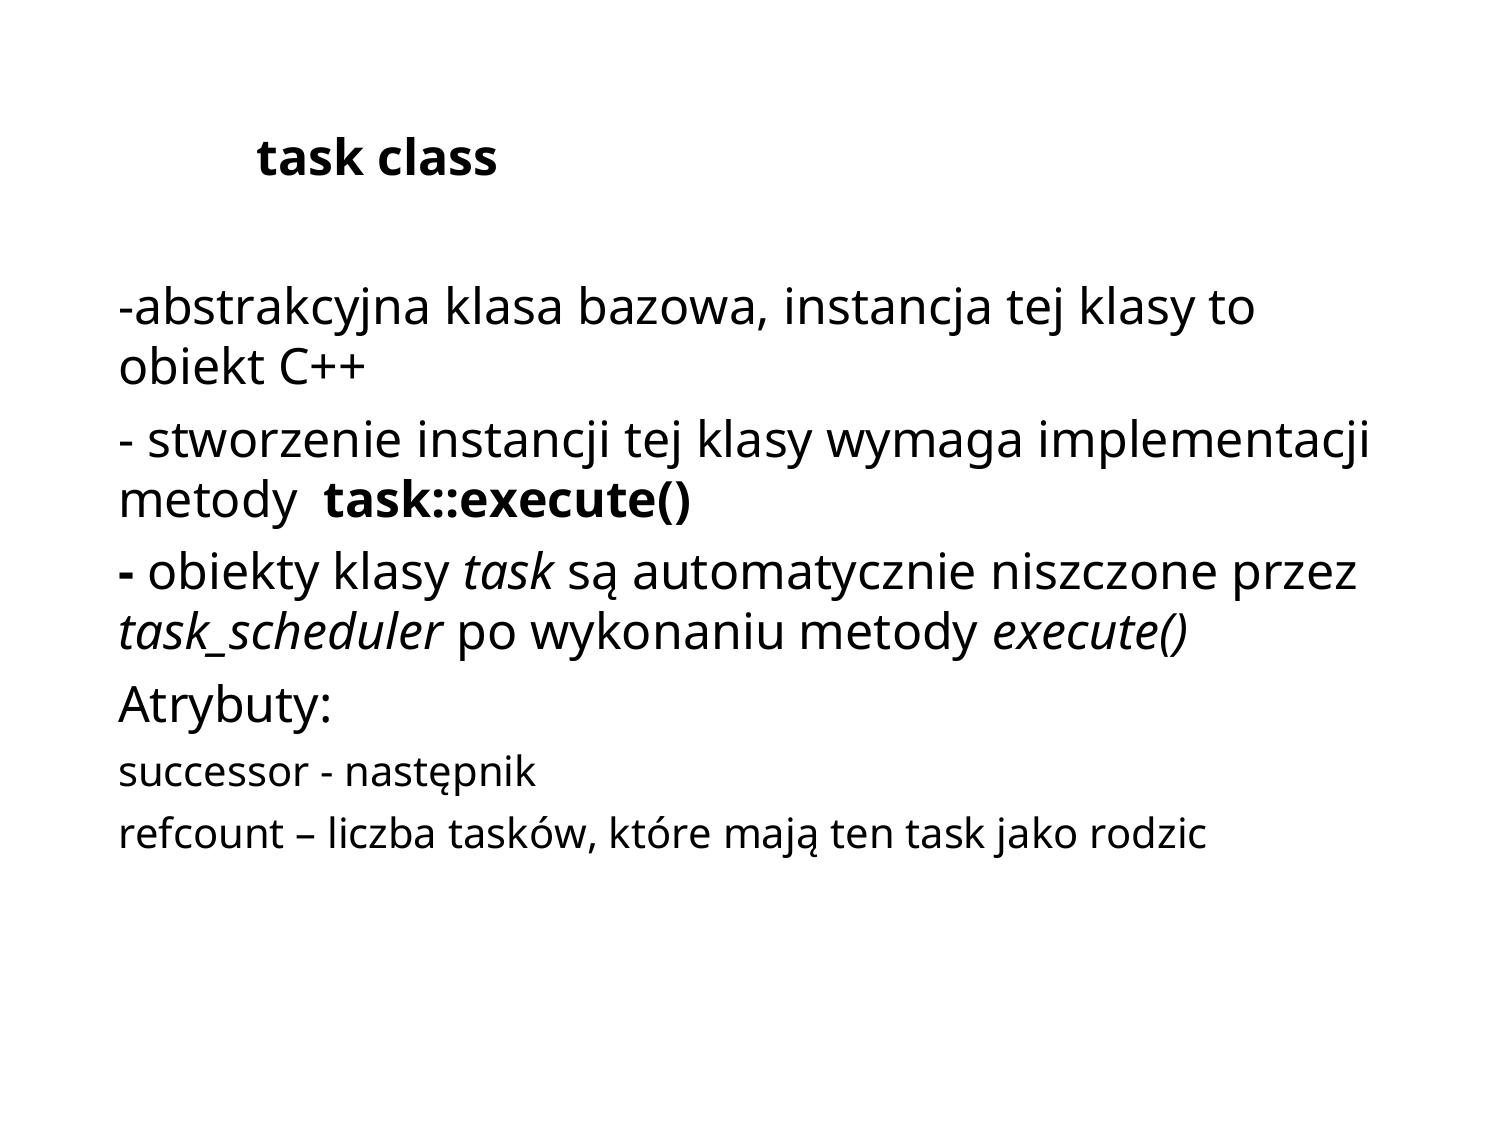

# task class
-abstrakcyjna klasa bazowa, instancja tej klasy to obiekt C++
- stworzenie instancji tej klasy wymaga implementacji metody task::execute()
- obiekty klasy task są automatycznie niszczone przez task_scheduler po wykonaniu metody execute()
Atrybuty:
successor - następnik
refcount – liczba tasków, które mają ten task jako rodzic